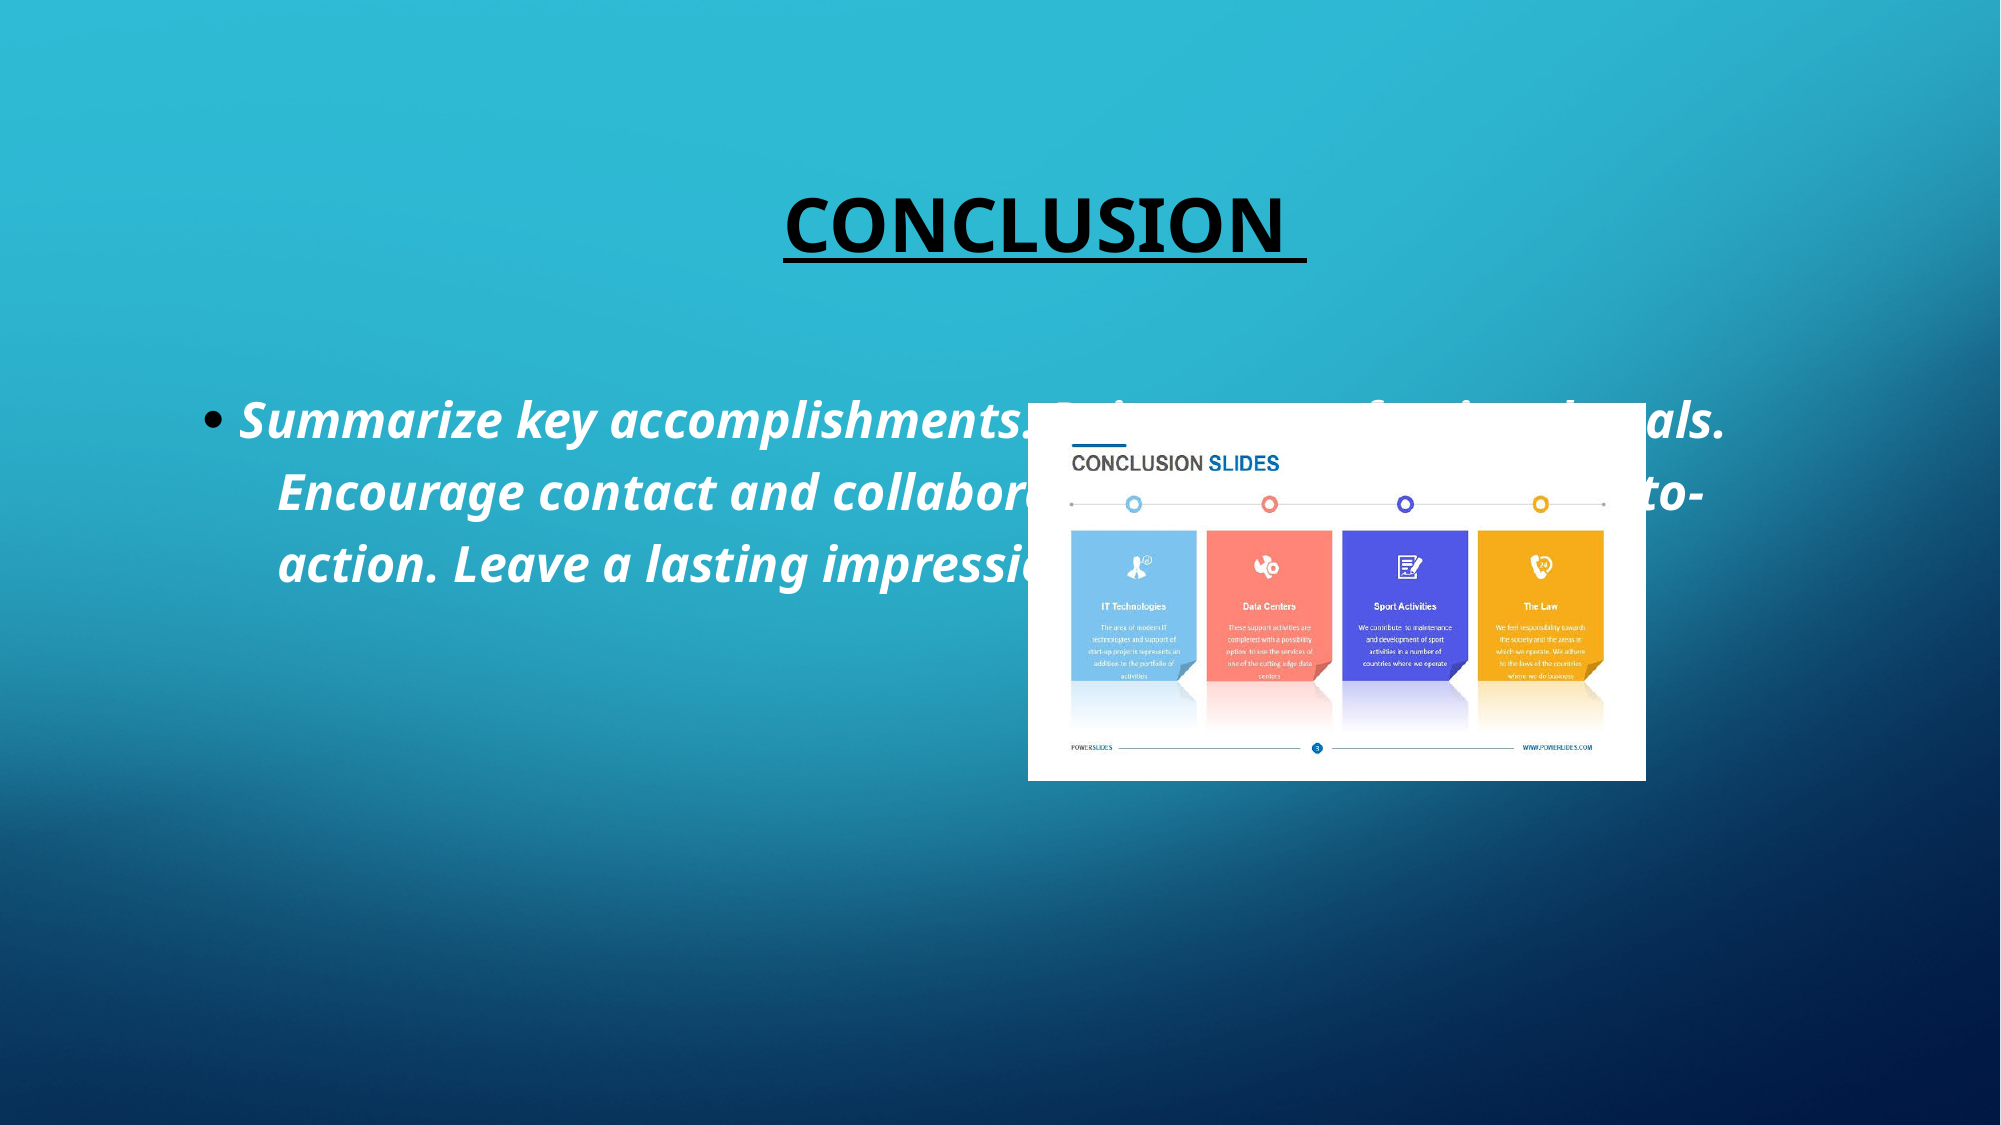

# Conclusion
Summarize key accomplishments. Reiterate professional goals. Encourage contact and collaboration. Provide a clear call-to-action. Leave a lasting impression.